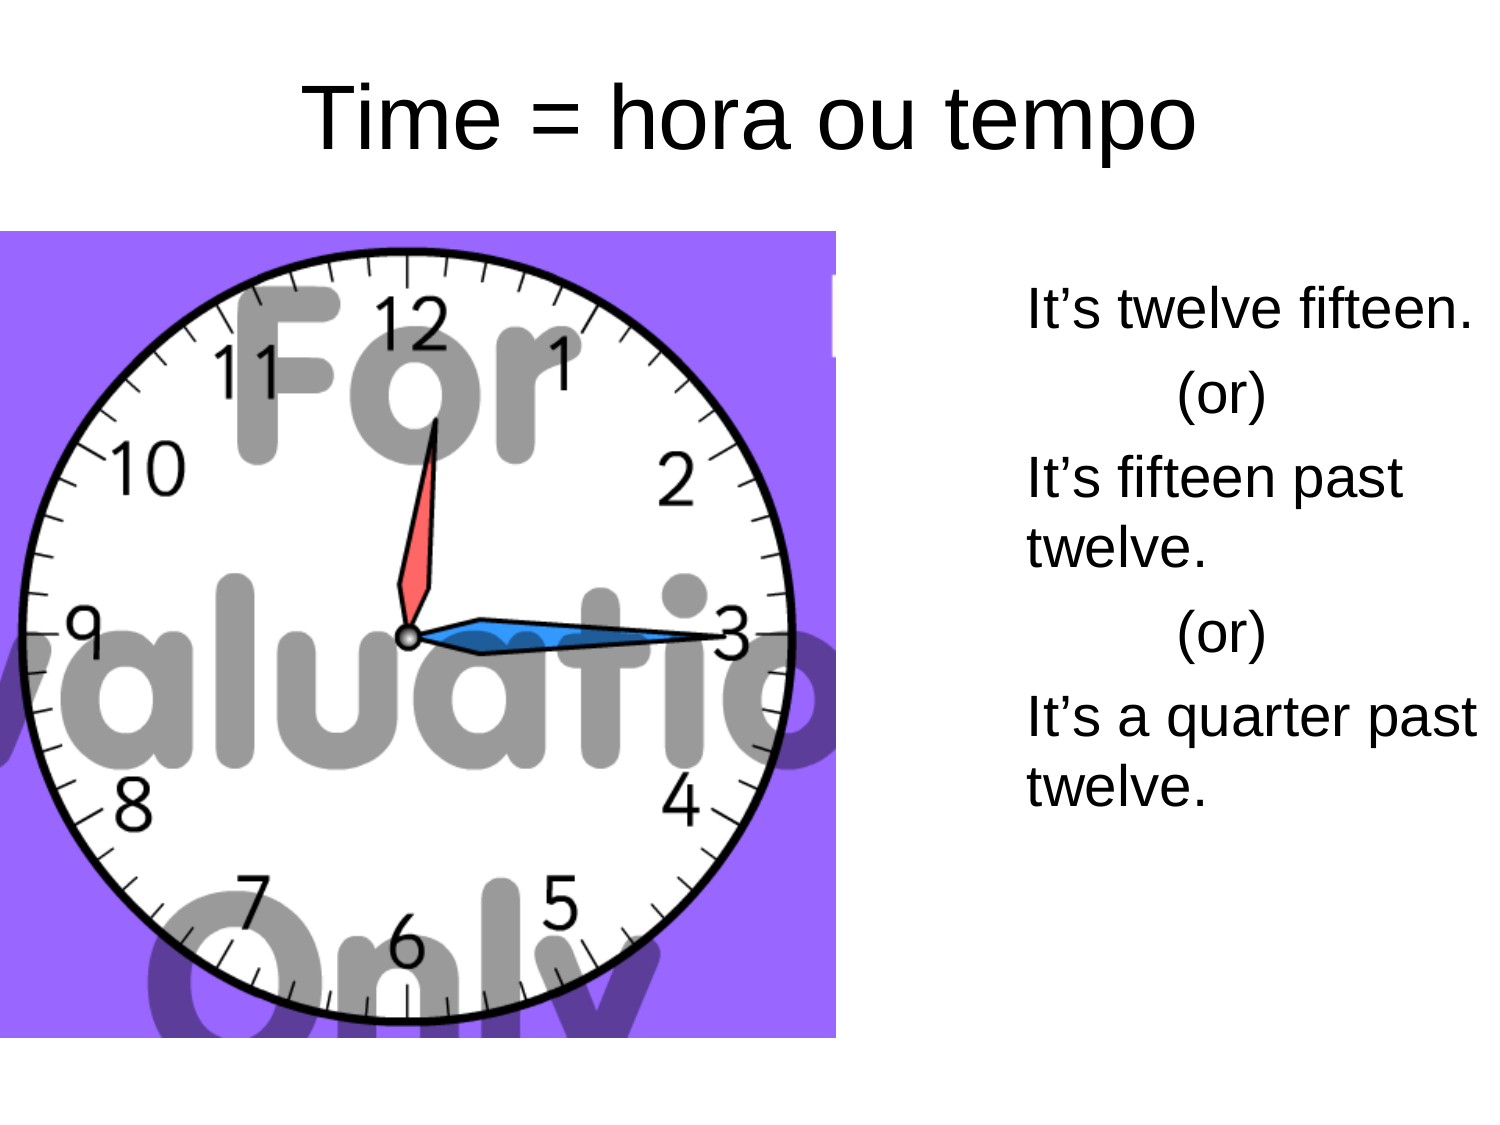

# Time = hora ou tempo
		It’s twelve fifteen.
			(or)
		It’s fifteen past 		twelve.
			(or)
		It’s a quarter past 	twelve.